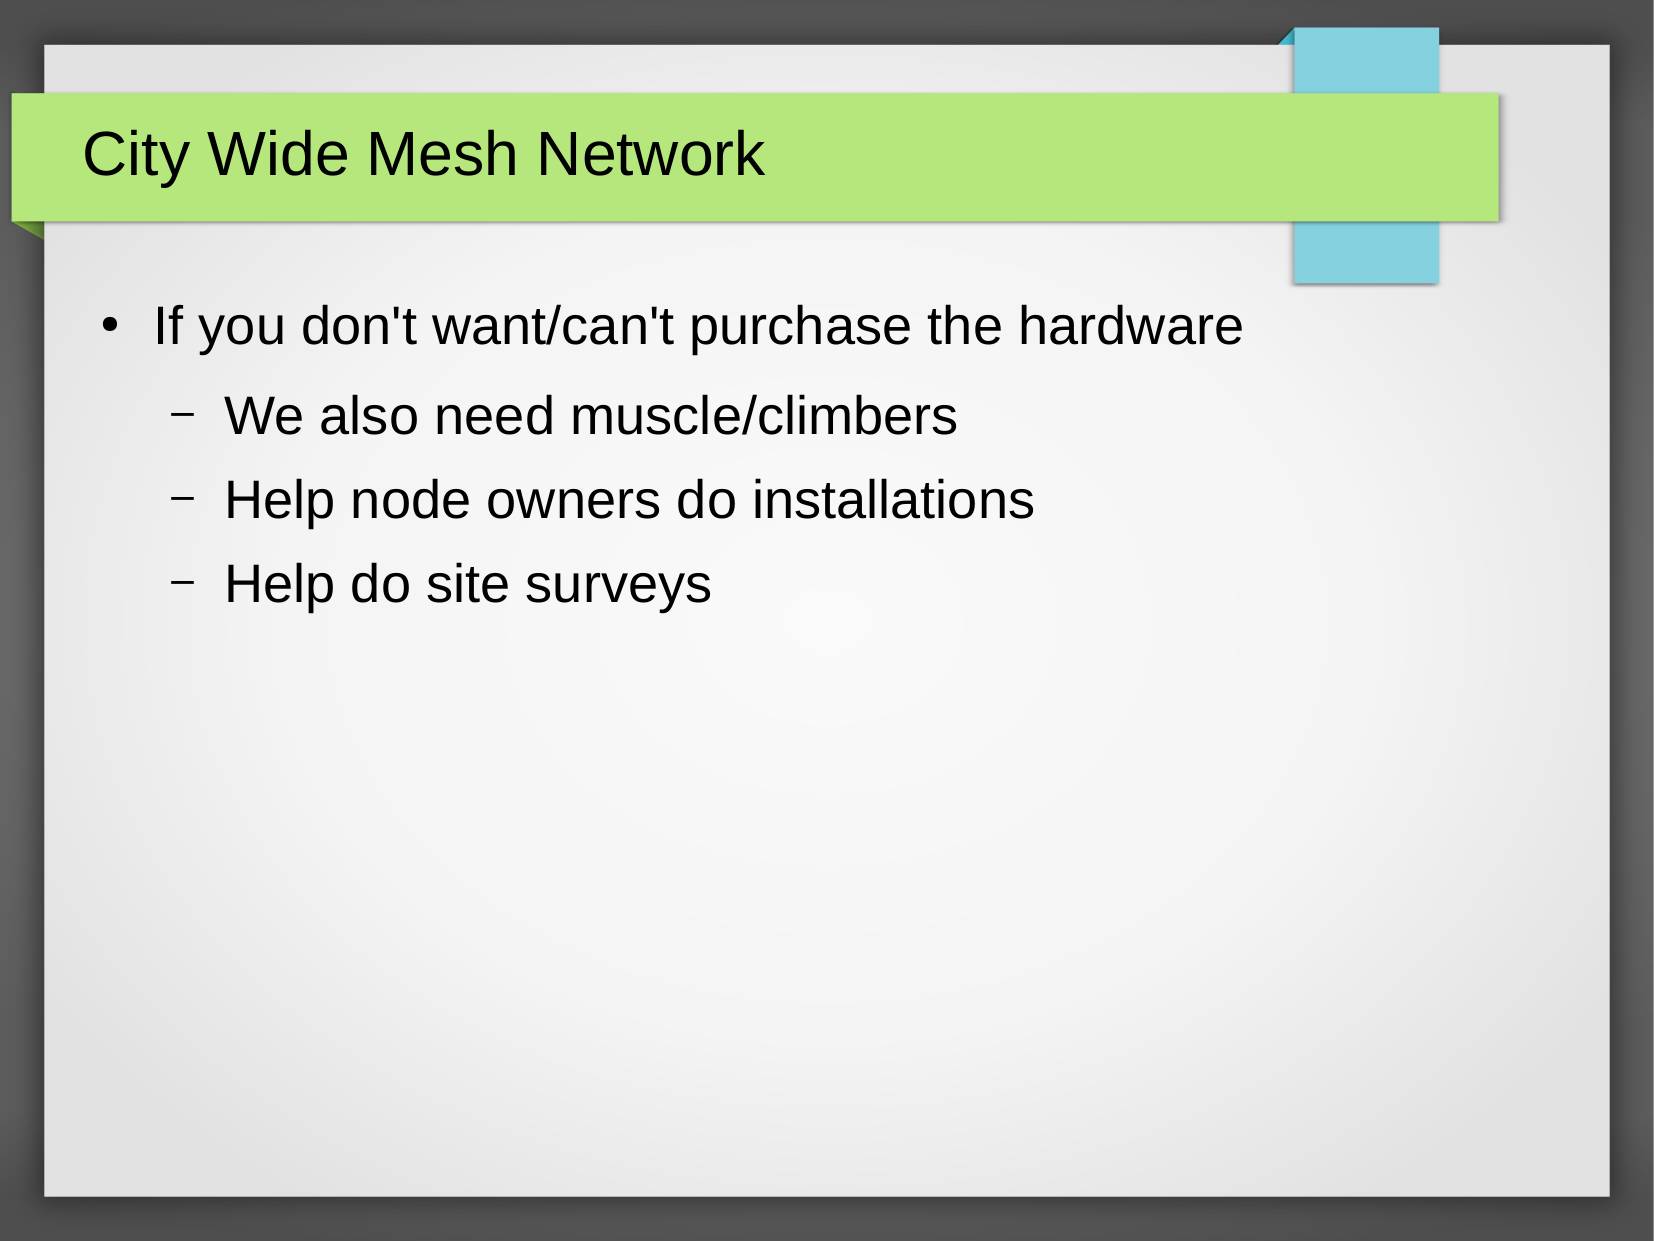

# City Wide Mesh Network
If you don't want/can't purchase the hardware
We also need muscle/climbers
Help node owners do installations
Help do site surveys